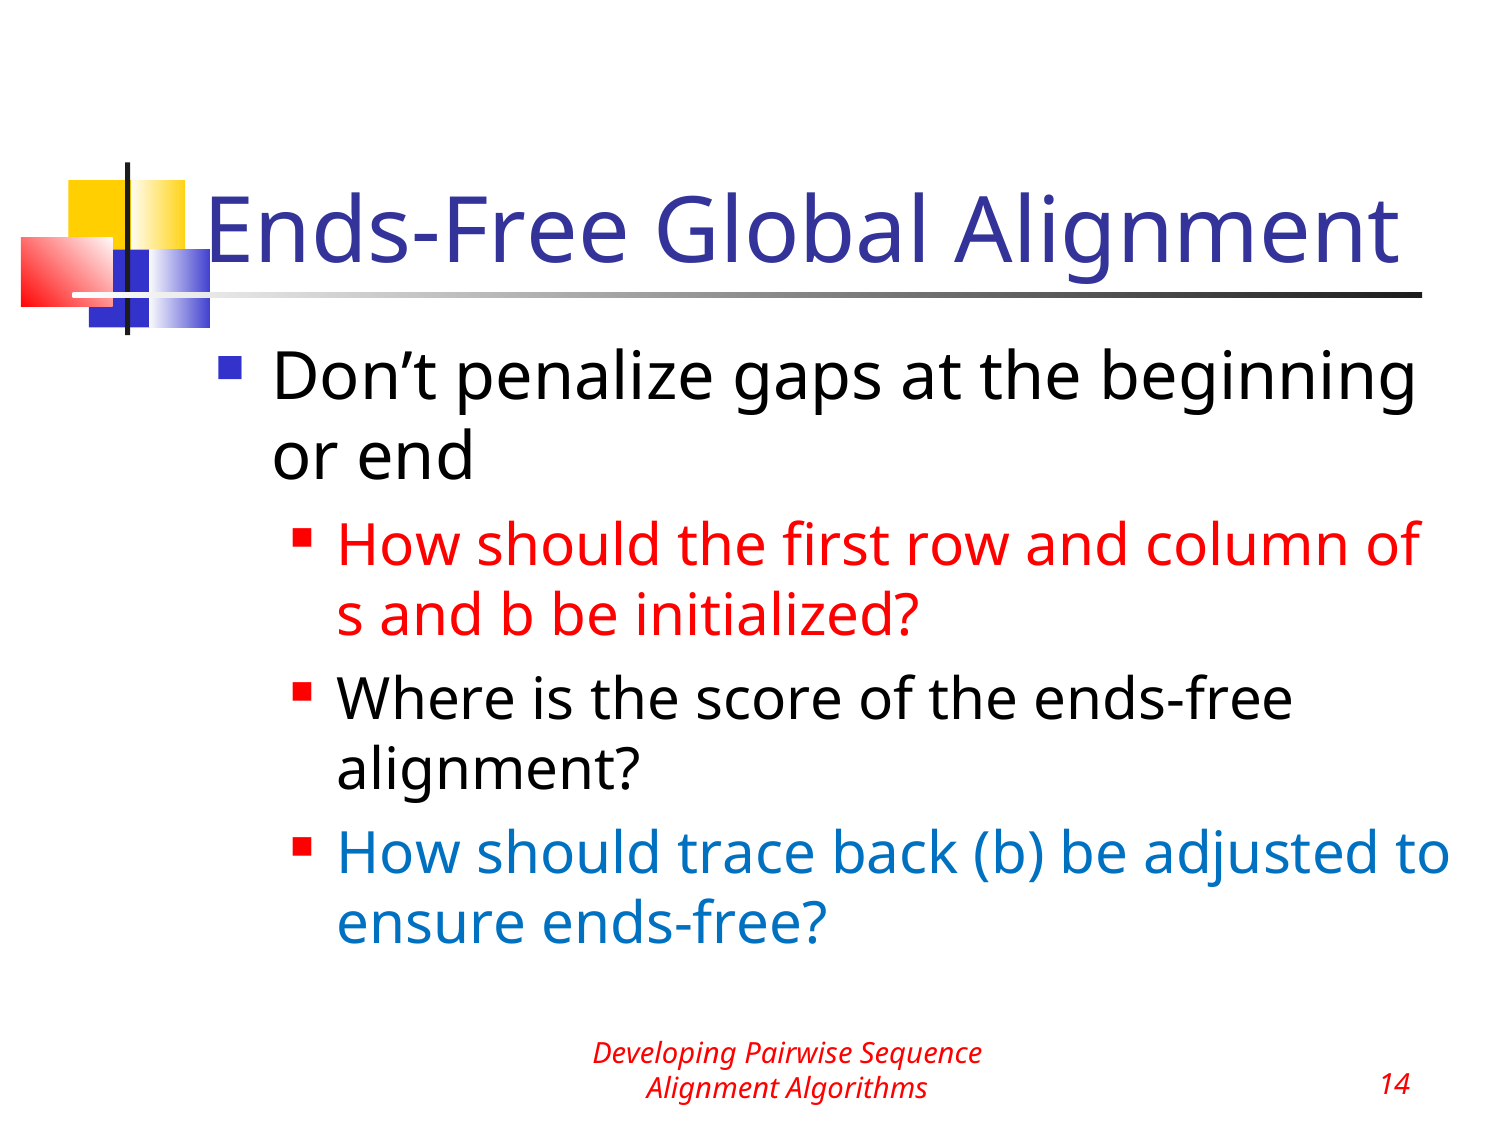

# Ends-Free Global Alignment
Don’t penalize gaps at the beginning or end
How should the first row and column of s and b be initialized?
Where is the score of the ends-free alignment?
How should trace back (b) be adjusted to ensure ends-free?
Developing Pairwise Sequence Alignment Algorithms